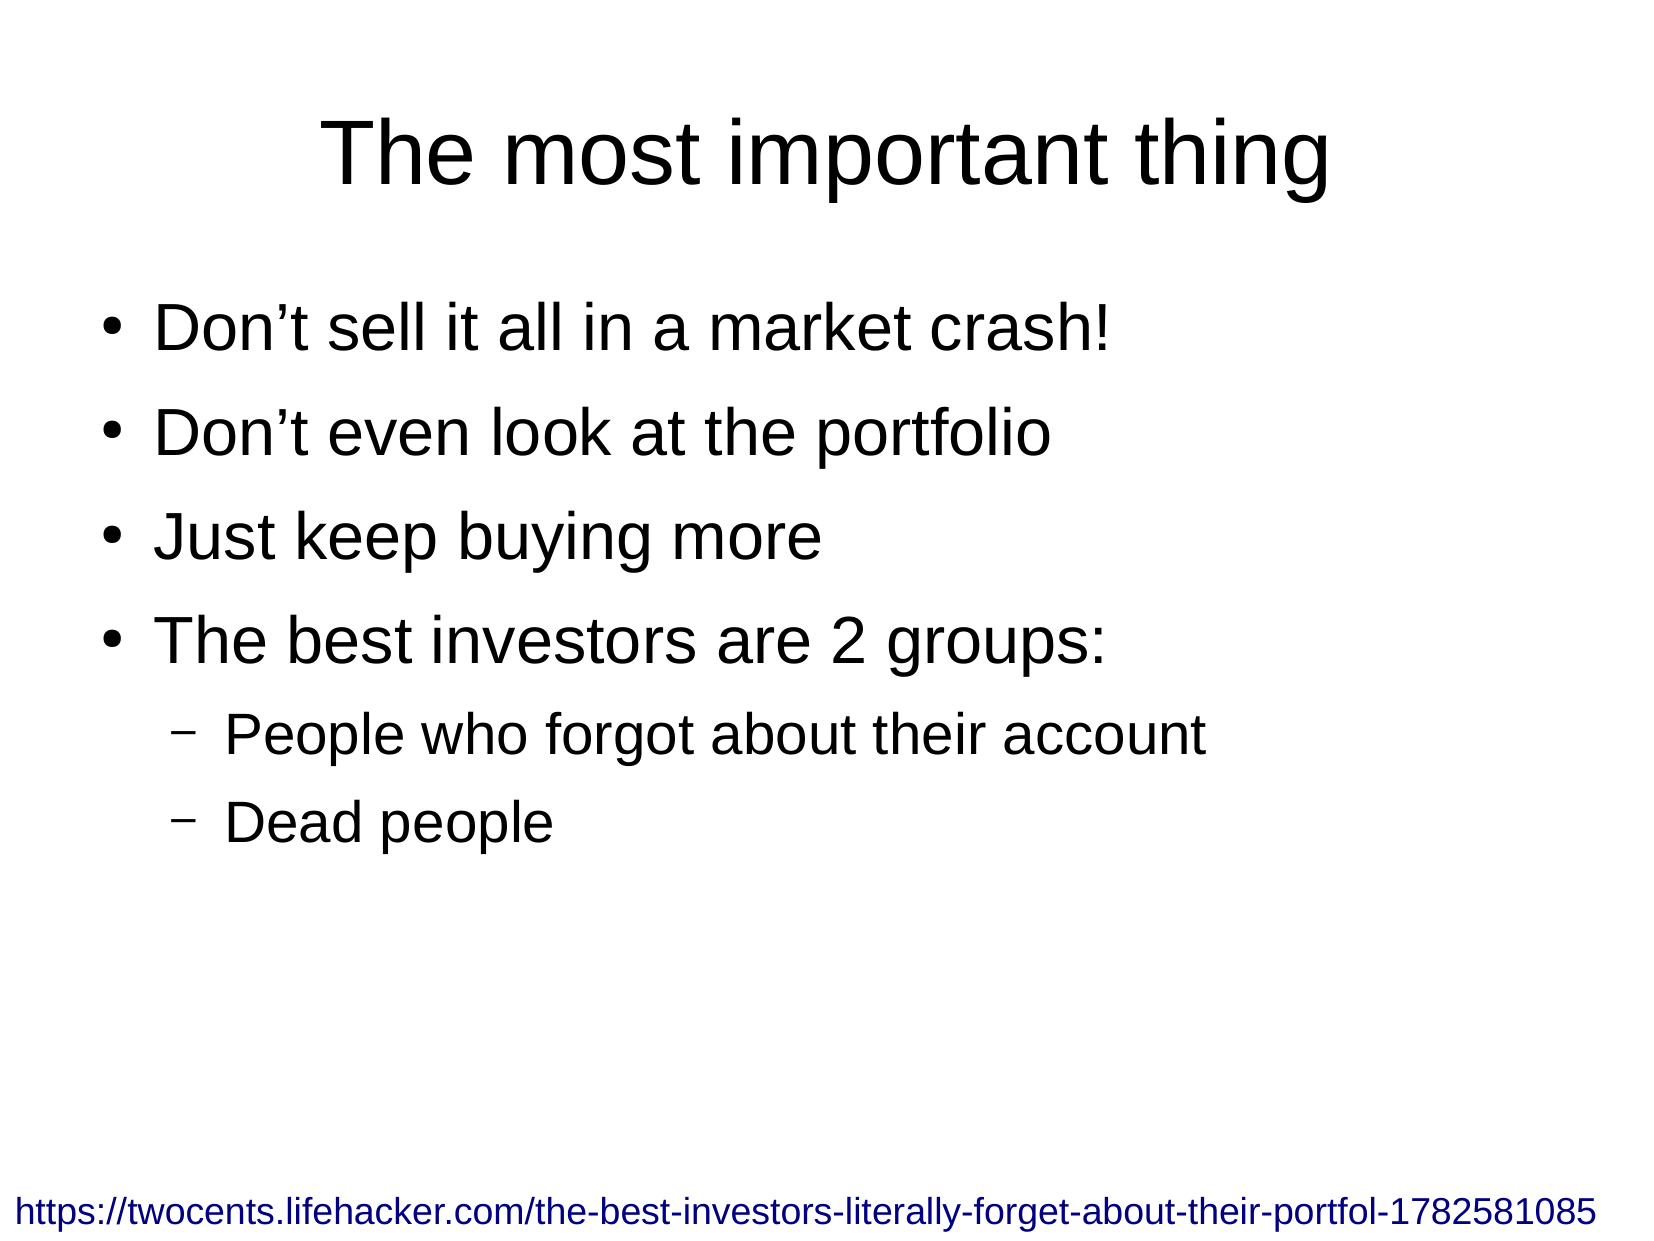

# The most important thing
Don’t sell it all in a market crash!
Don’t even look at the portfolio
Just keep buying more
The best investors are 2 groups:
People who forgot about their account
Dead people
https://twocents.lifehacker.com/the-best-investors-literally-forget-about-their-portfol-1782581085